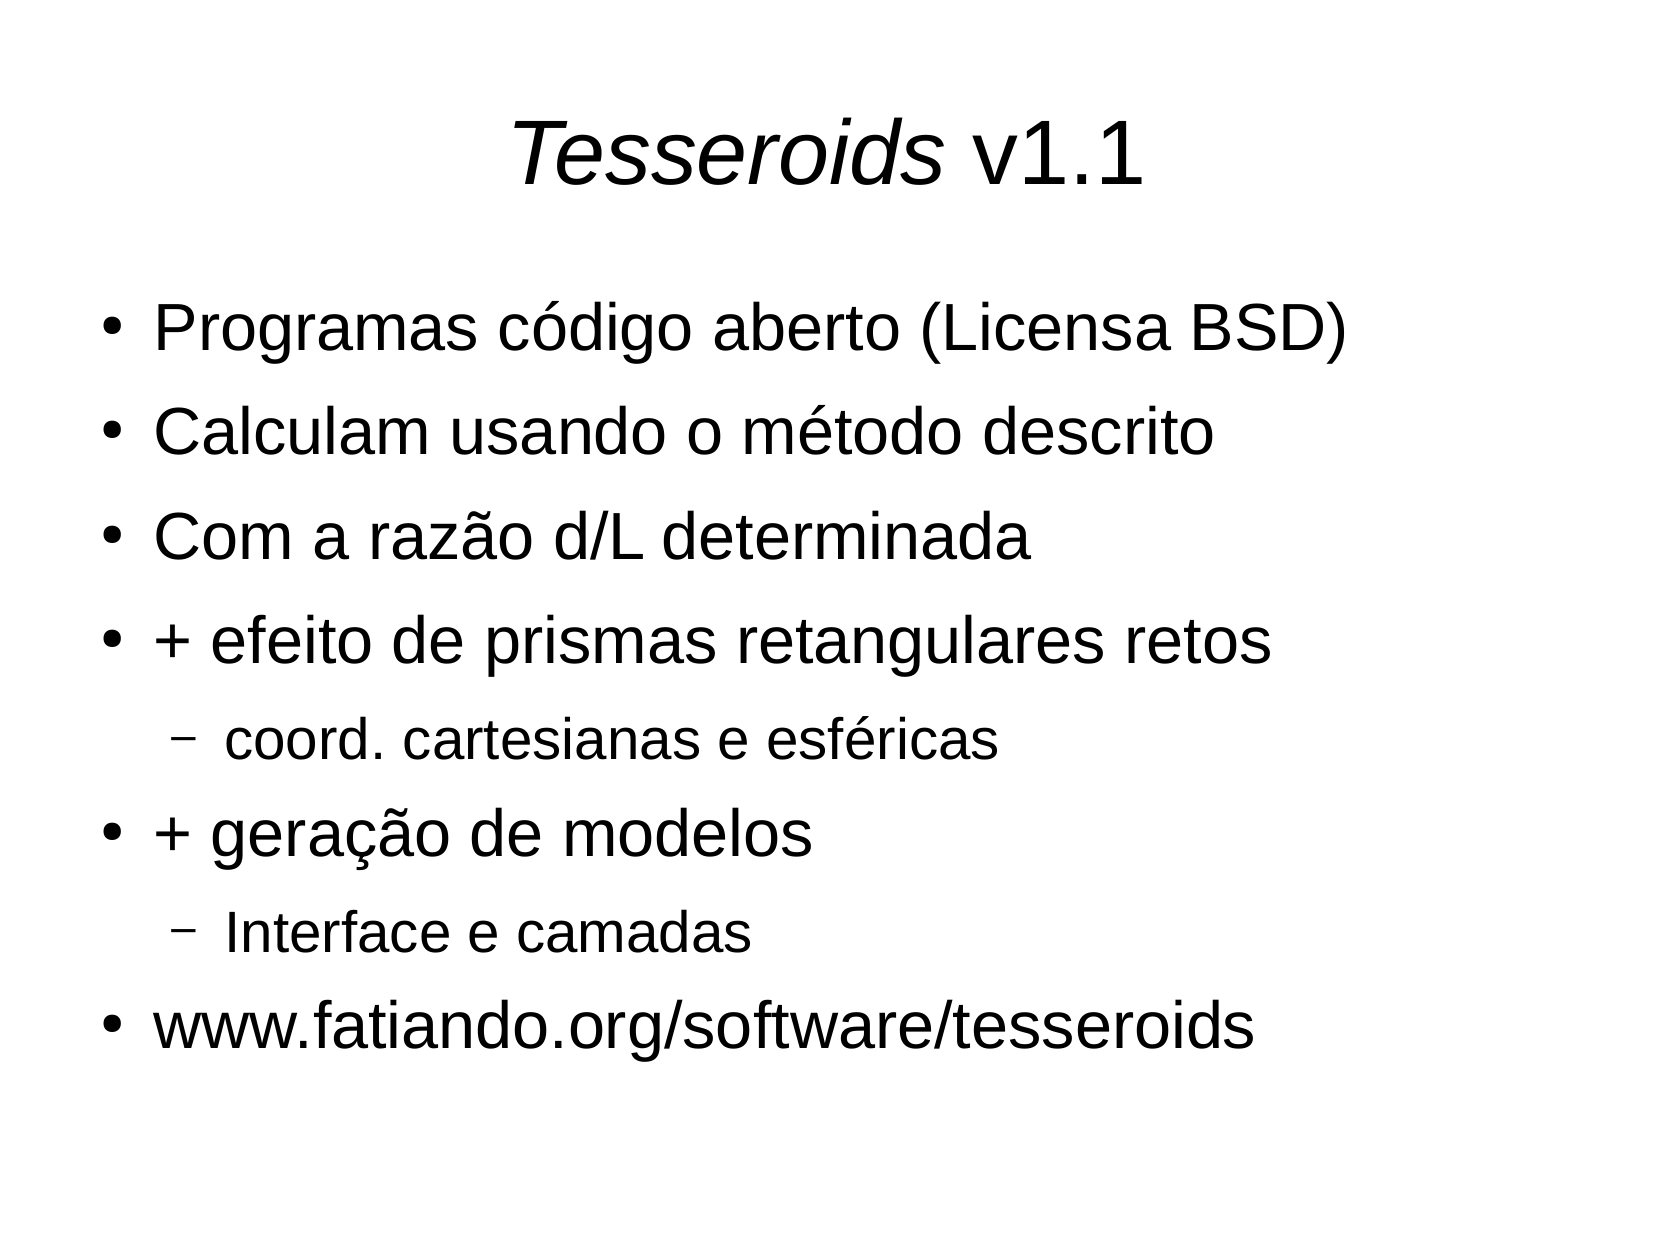

# Tesseroids v1.1
Programas código aberto (Licensa BSD)
Calculam usando o método descrito
Com a razão d/L determinada
+ efeito de prismas retangulares retos
coord. cartesianas e esféricas
+ geração de modelos
Interface e camadas
www.fatiando.org/software/tesseroids